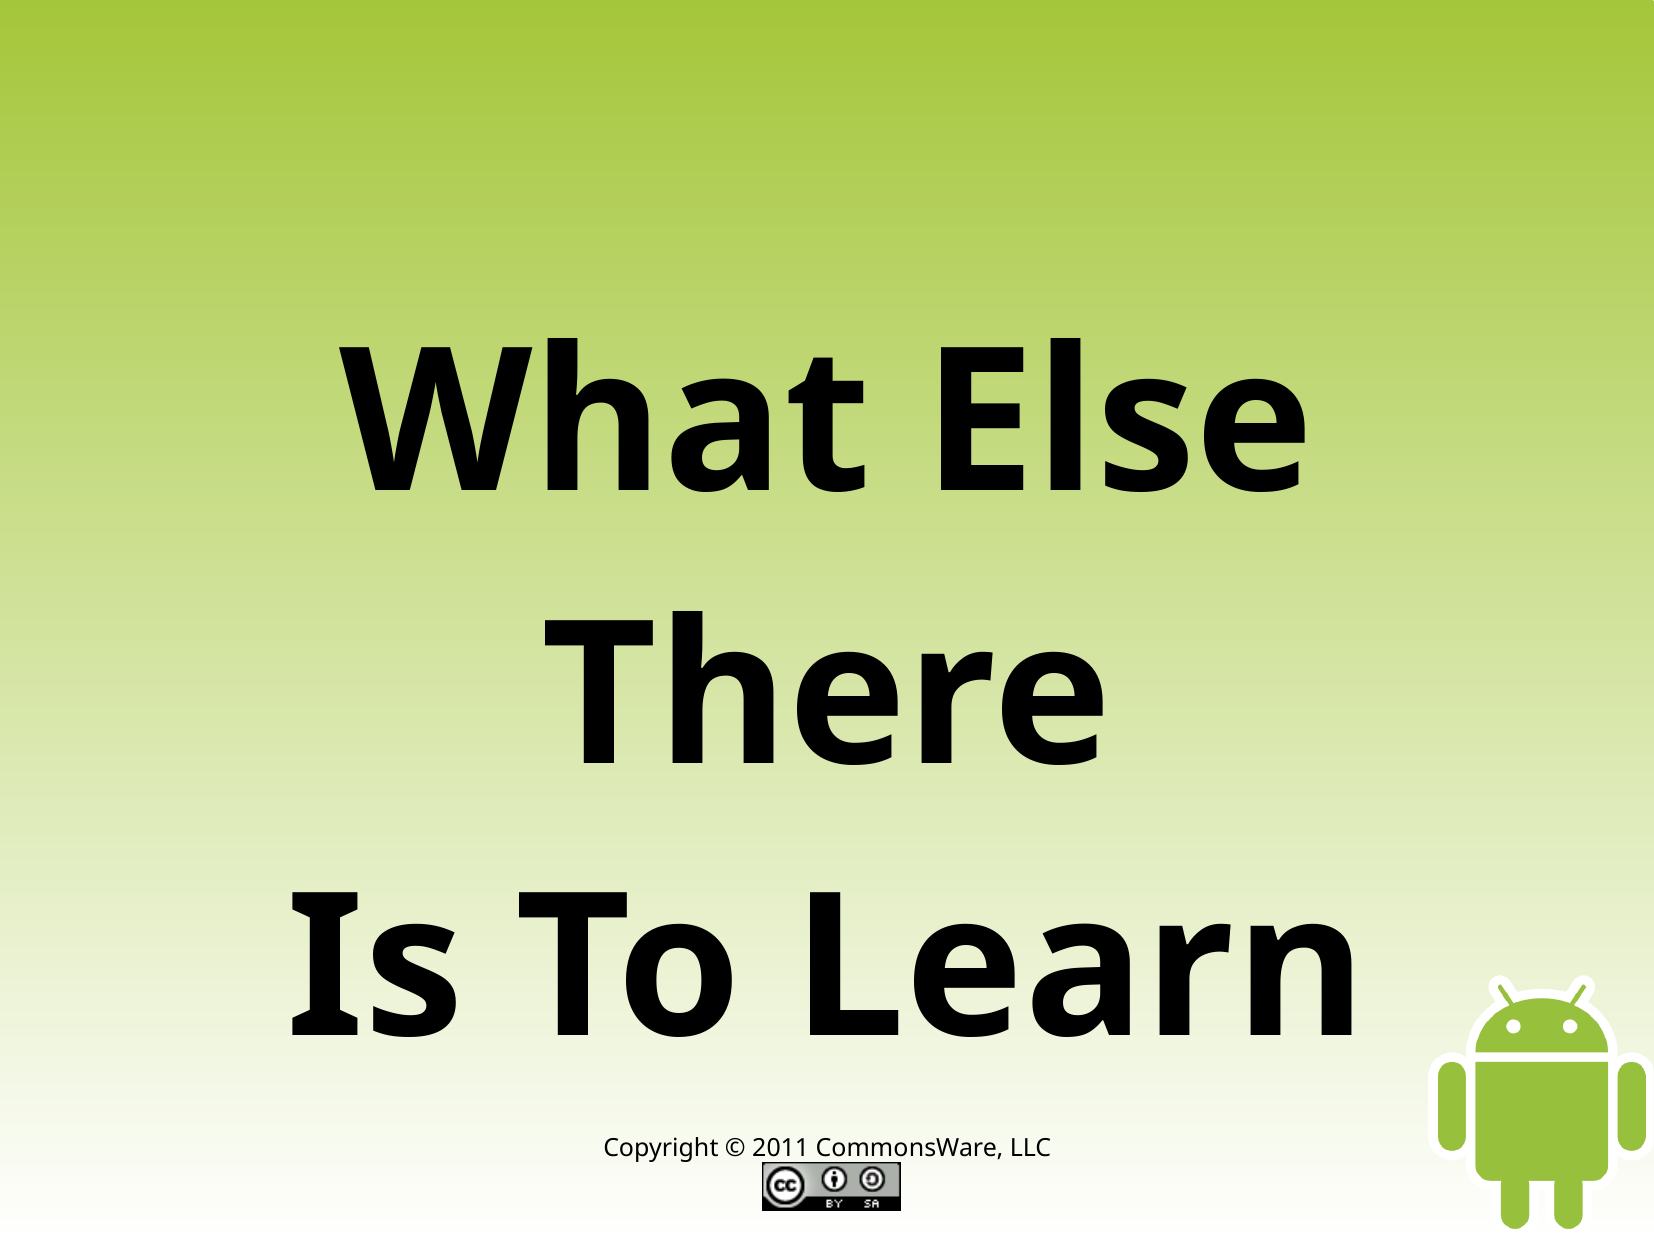

# What Else There Is To Learn